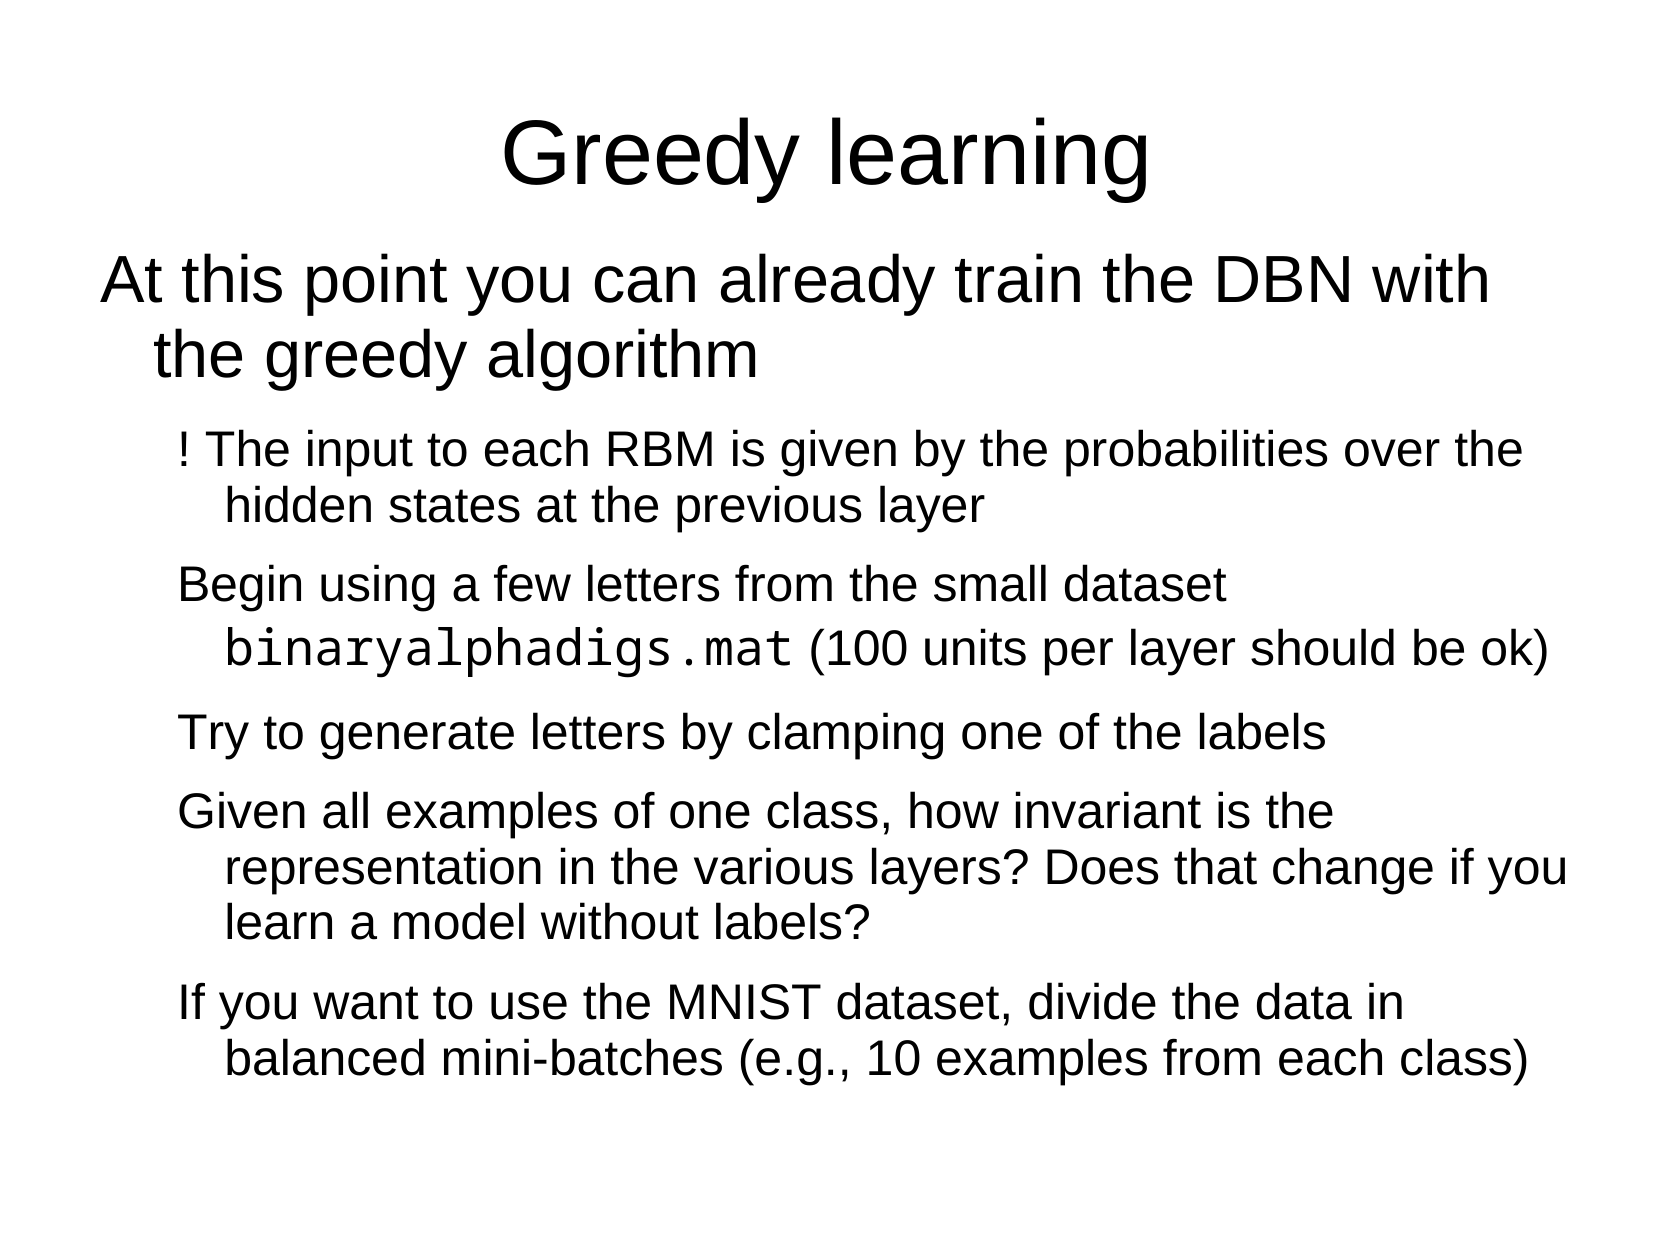

# Greedy learning
At this point you can already train the DBN with the greedy algorithm
! The input to each RBM is given by the probabilities over the hidden states at the previous layer
Begin using a few letters from the small dataset binaryalphadigs.mat (100 units per layer should be ok)
Try to generate letters by clamping one of the labels
Given all examples of one class, how invariant is the representation in the various layers? Does that change if you learn a model without labels?
If you want to use the MNIST dataset, divide the data in balanced mini-batches (e.g., 10 examples from each class)